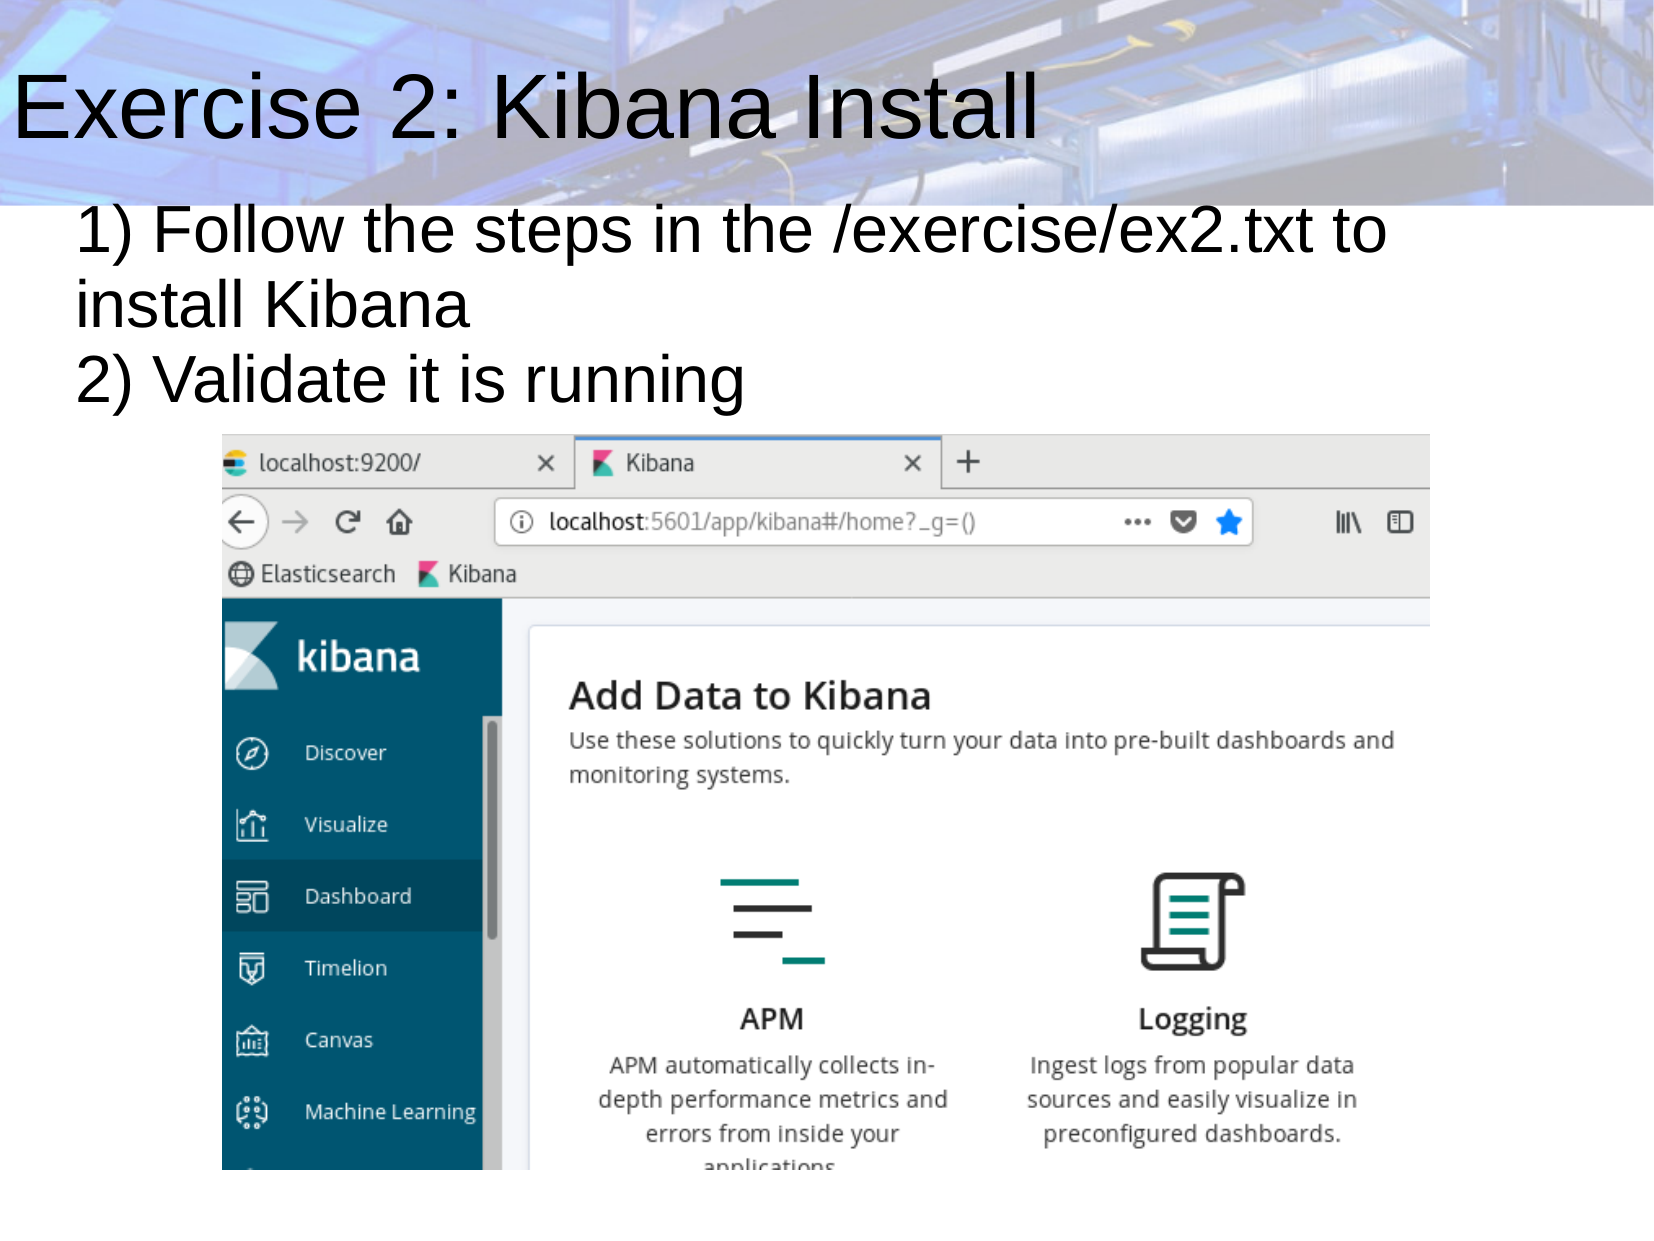

# Exercise 2: Kibana Install
 Follow the steps in the /exercise/ex2.txt to install Kibana
 Validate it is running